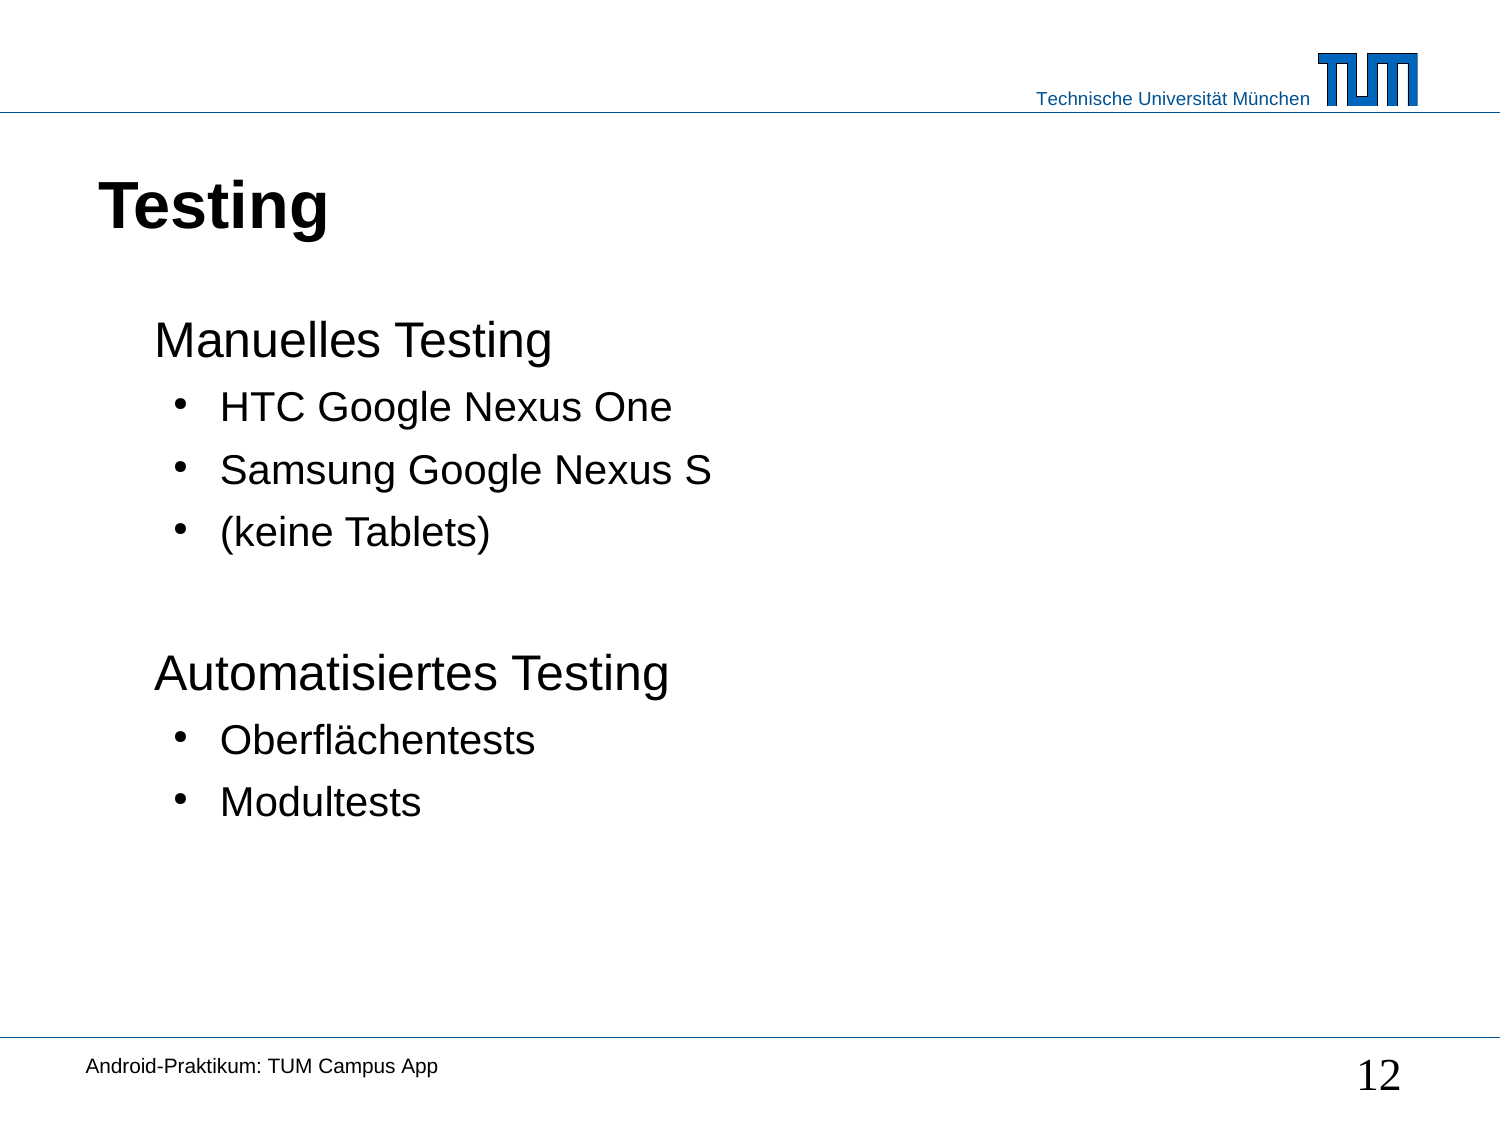

# Testing
Manuelles Testing
HTC Google Nexus One
Samsung Google Nexus S
(keine Tablets)
Automatisiertes Testing
Oberflächentests
Modultests